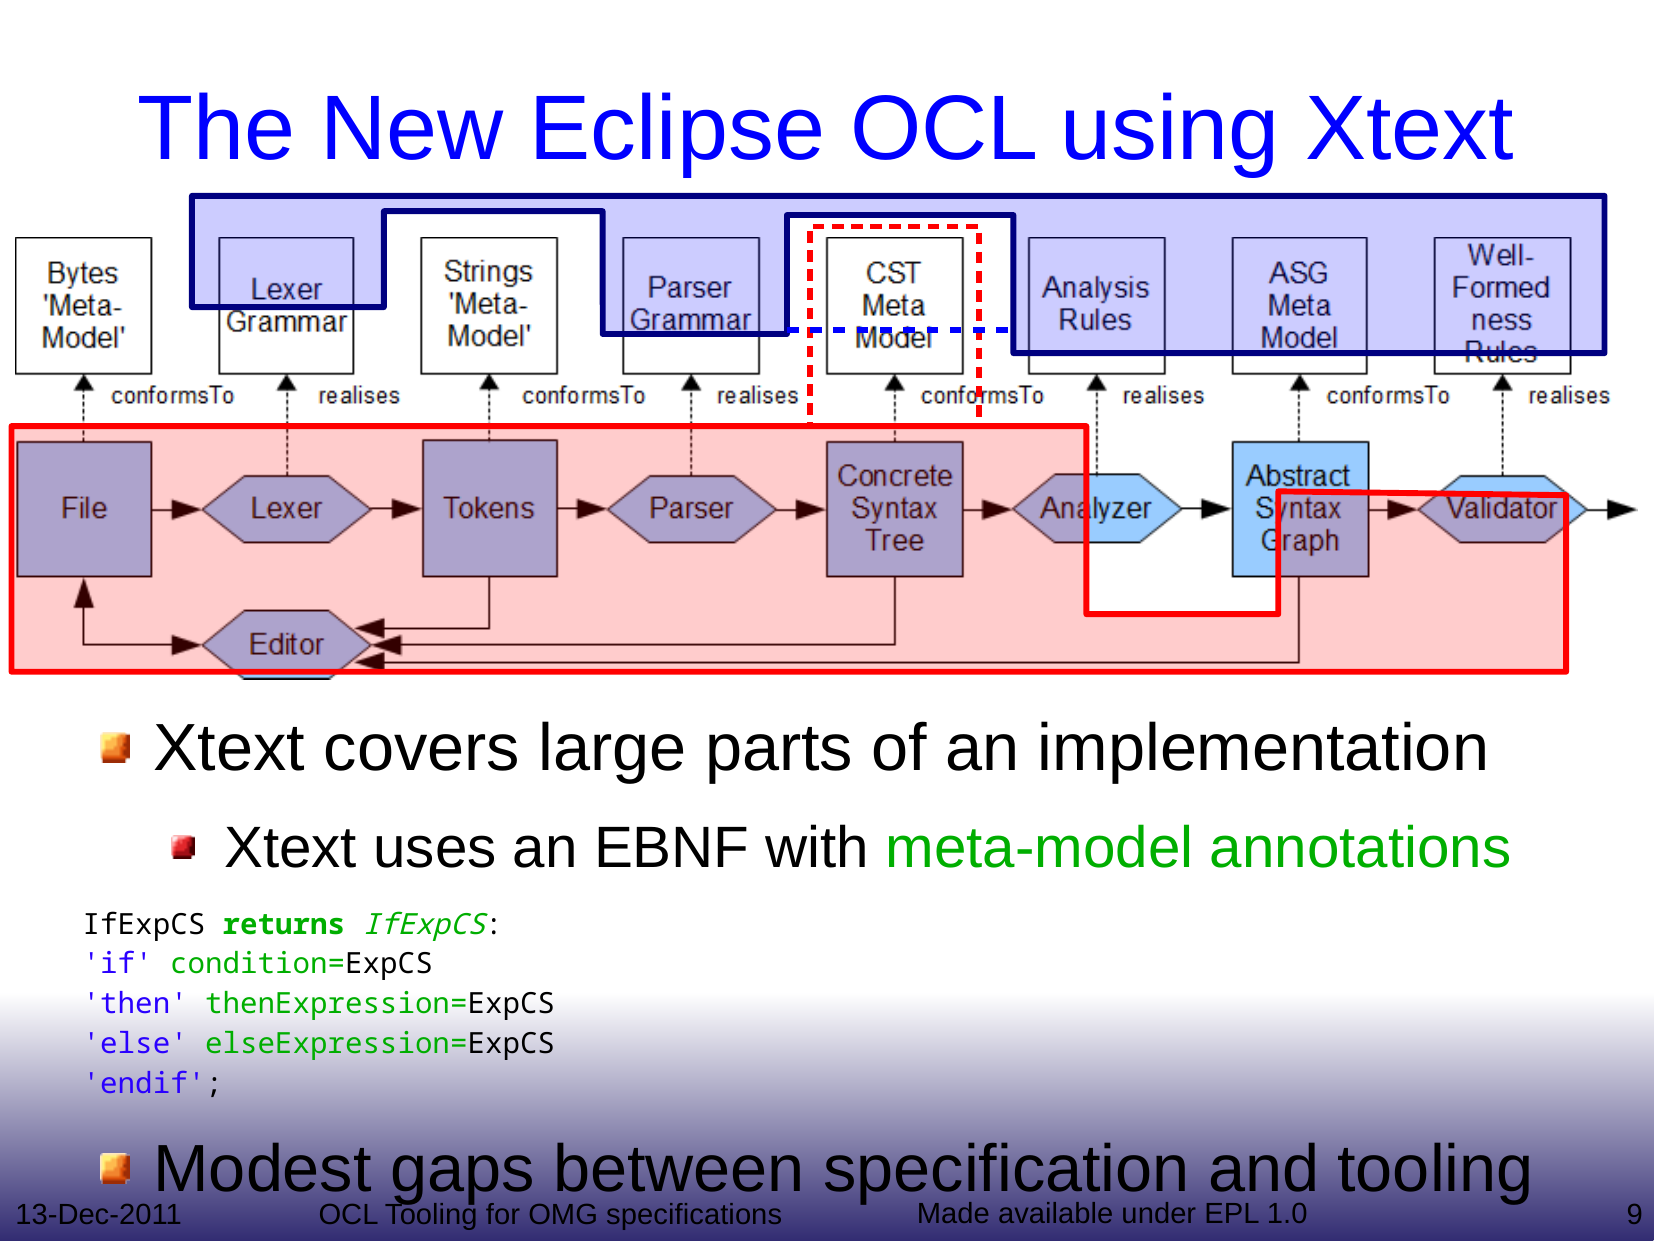

# The New Eclipse OCL using Xtext
Xtext covers large parts of an implementation
Xtext uses an EBNF with meta-model annotations
IfExpCS returns IfExpCS:
'if' condition=ExpCS
'then' thenExpression=ExpCS
'else' elseExpression=ExpCS
'endif';
Modest gaps between specification and tooling
13-Dec-2011
OCL Tooling for OMG specifications
9